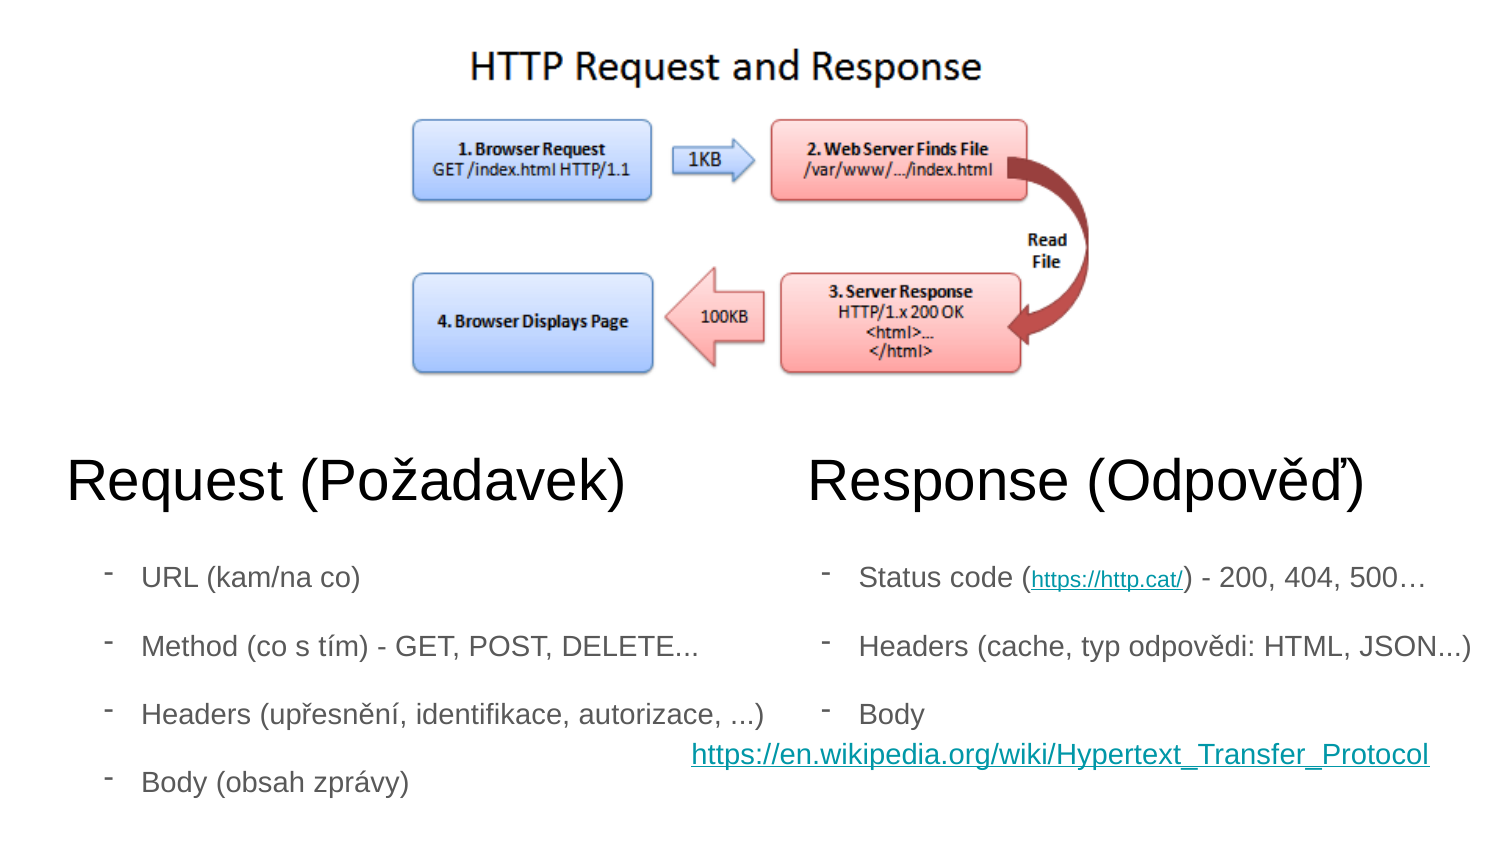

# Request (Požadavek)
Response (Odpověď)
URL (kam/na co)
Method (co s tím) - GET, POST, DELETE...
Headers (upřesnění, identifikace, autorizace, ...)
Body (obsah zprávy)
Status code (https://http.cat/) - 200, 404, 500…
Headers (cache, typ odpovědi: HTML, JSON...)
Body
https://en.wikipedia.org/wiki/Hypertext_Transfer_Protocol